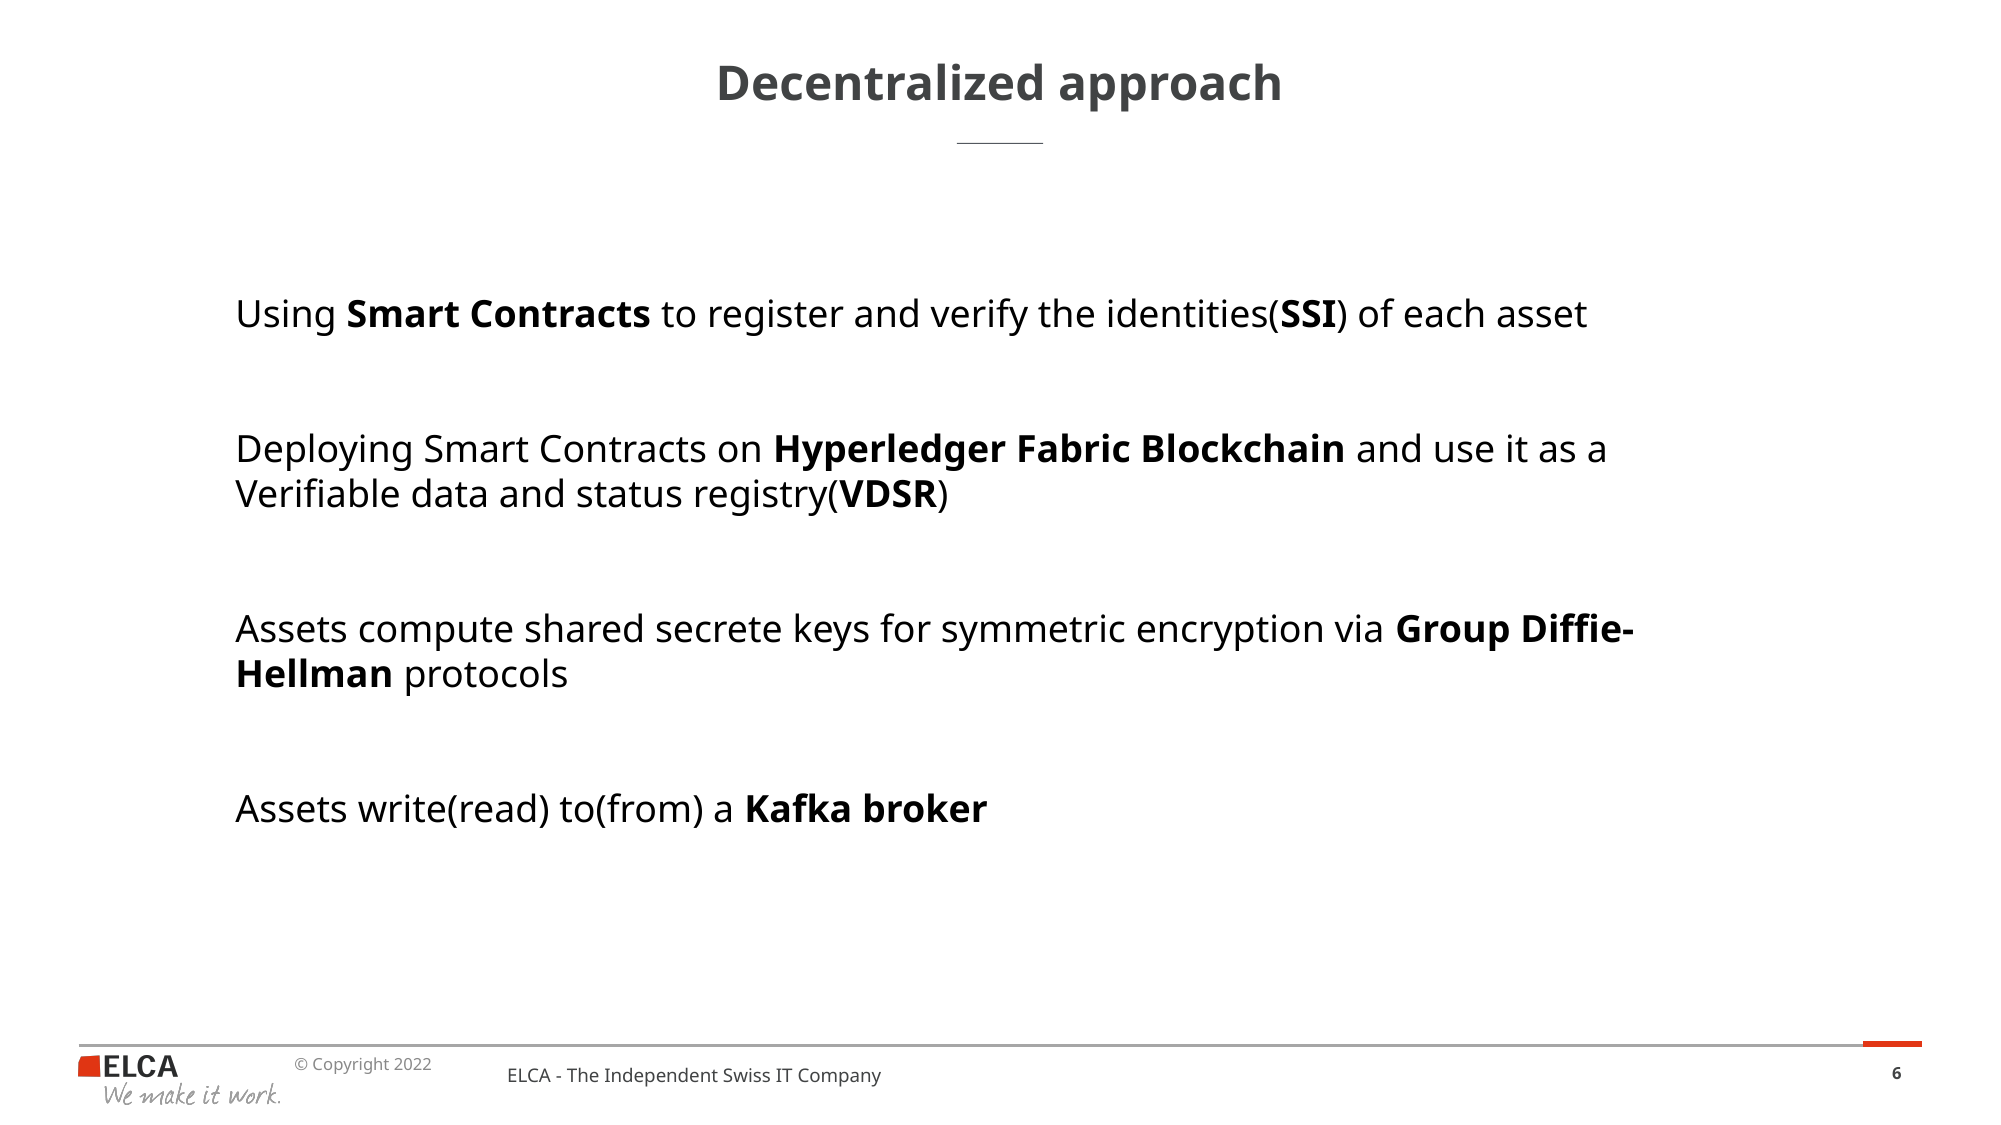

# Decentralized approach
Using Smart Contracts to register and verify the identities(SSI) of each asset
Deploying Smart Contracts on Hyperledger Fabric Blockchain and use it as a Verifiable data and status registry(VDSR)
Assets compute shared secrete keys for symmetric encryption via Group Diffie-Hellman protocols
Assets write(read) to(from) a Kafka broker
ELCA - The Independent Swiss IT Company